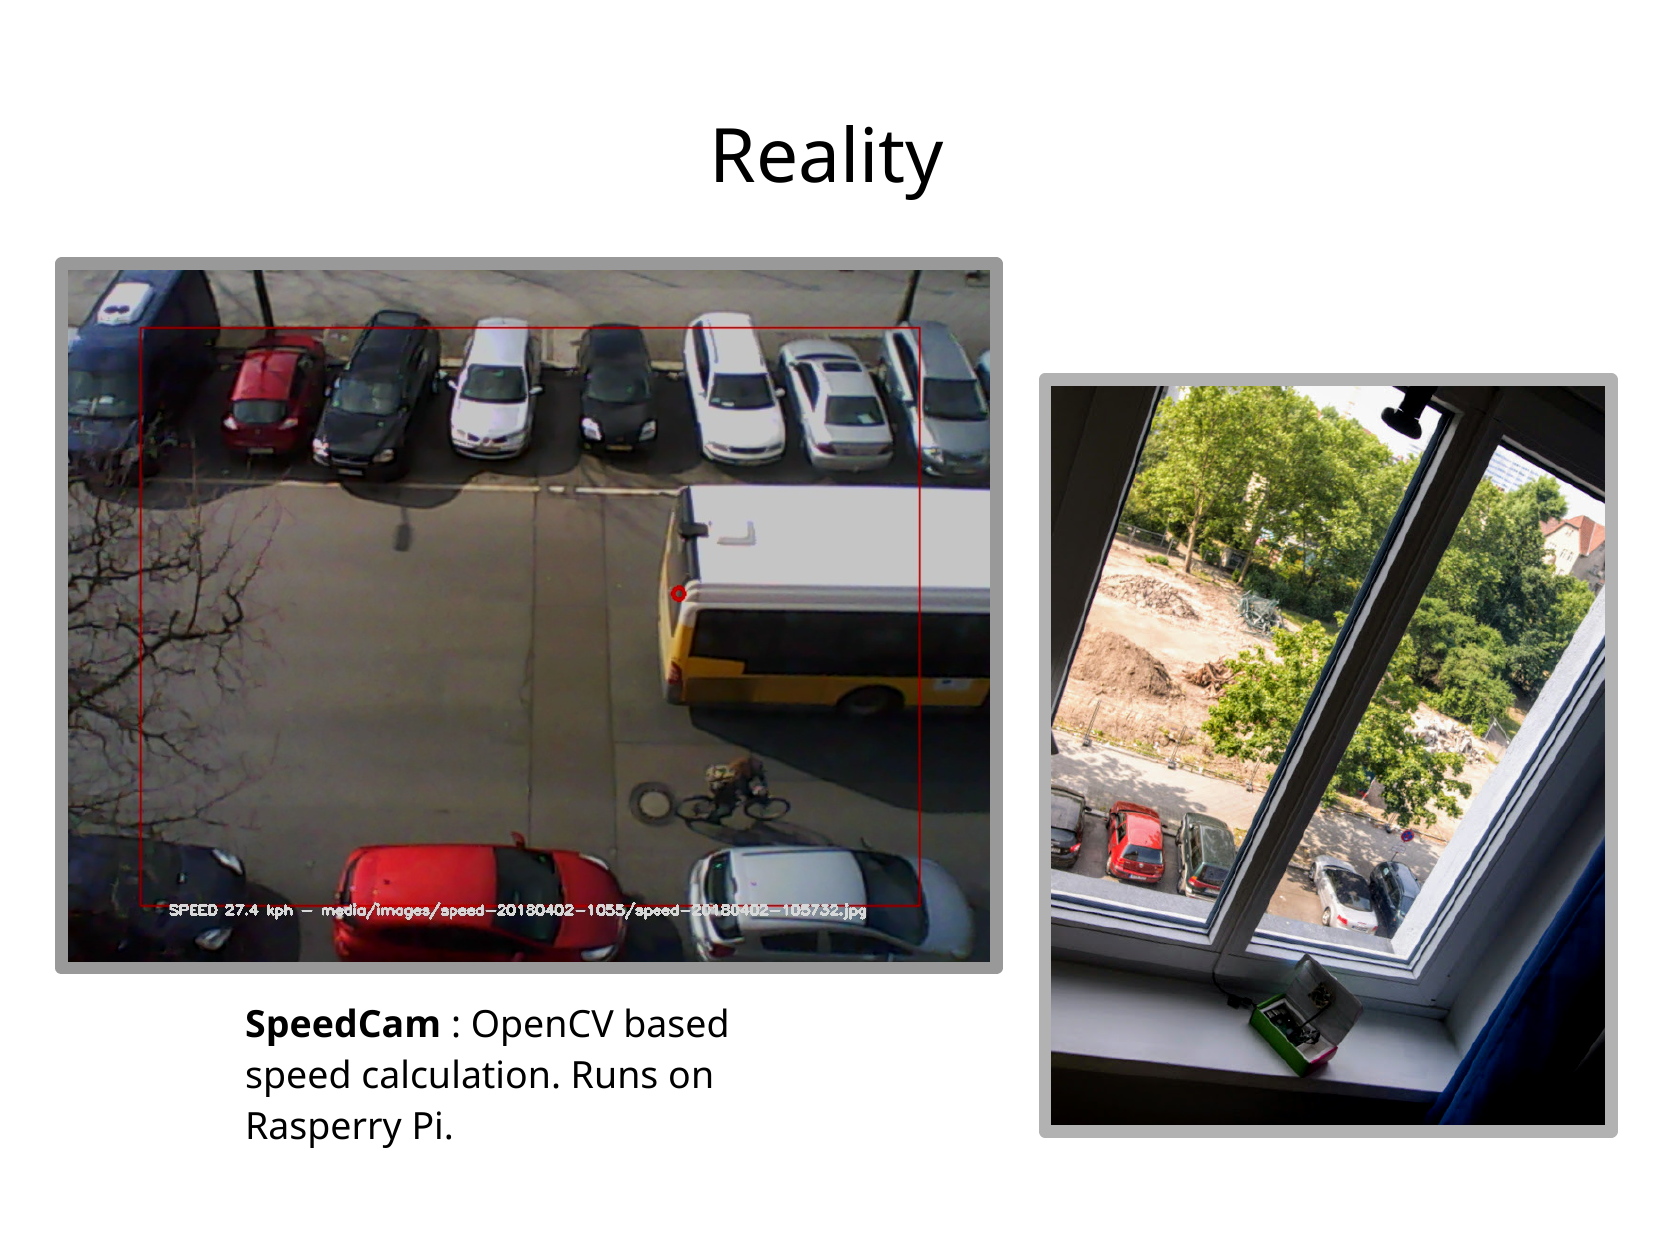

# Reality
SpeedCam : OpenCV based speed calculation. Runs on Rasperry Pi.